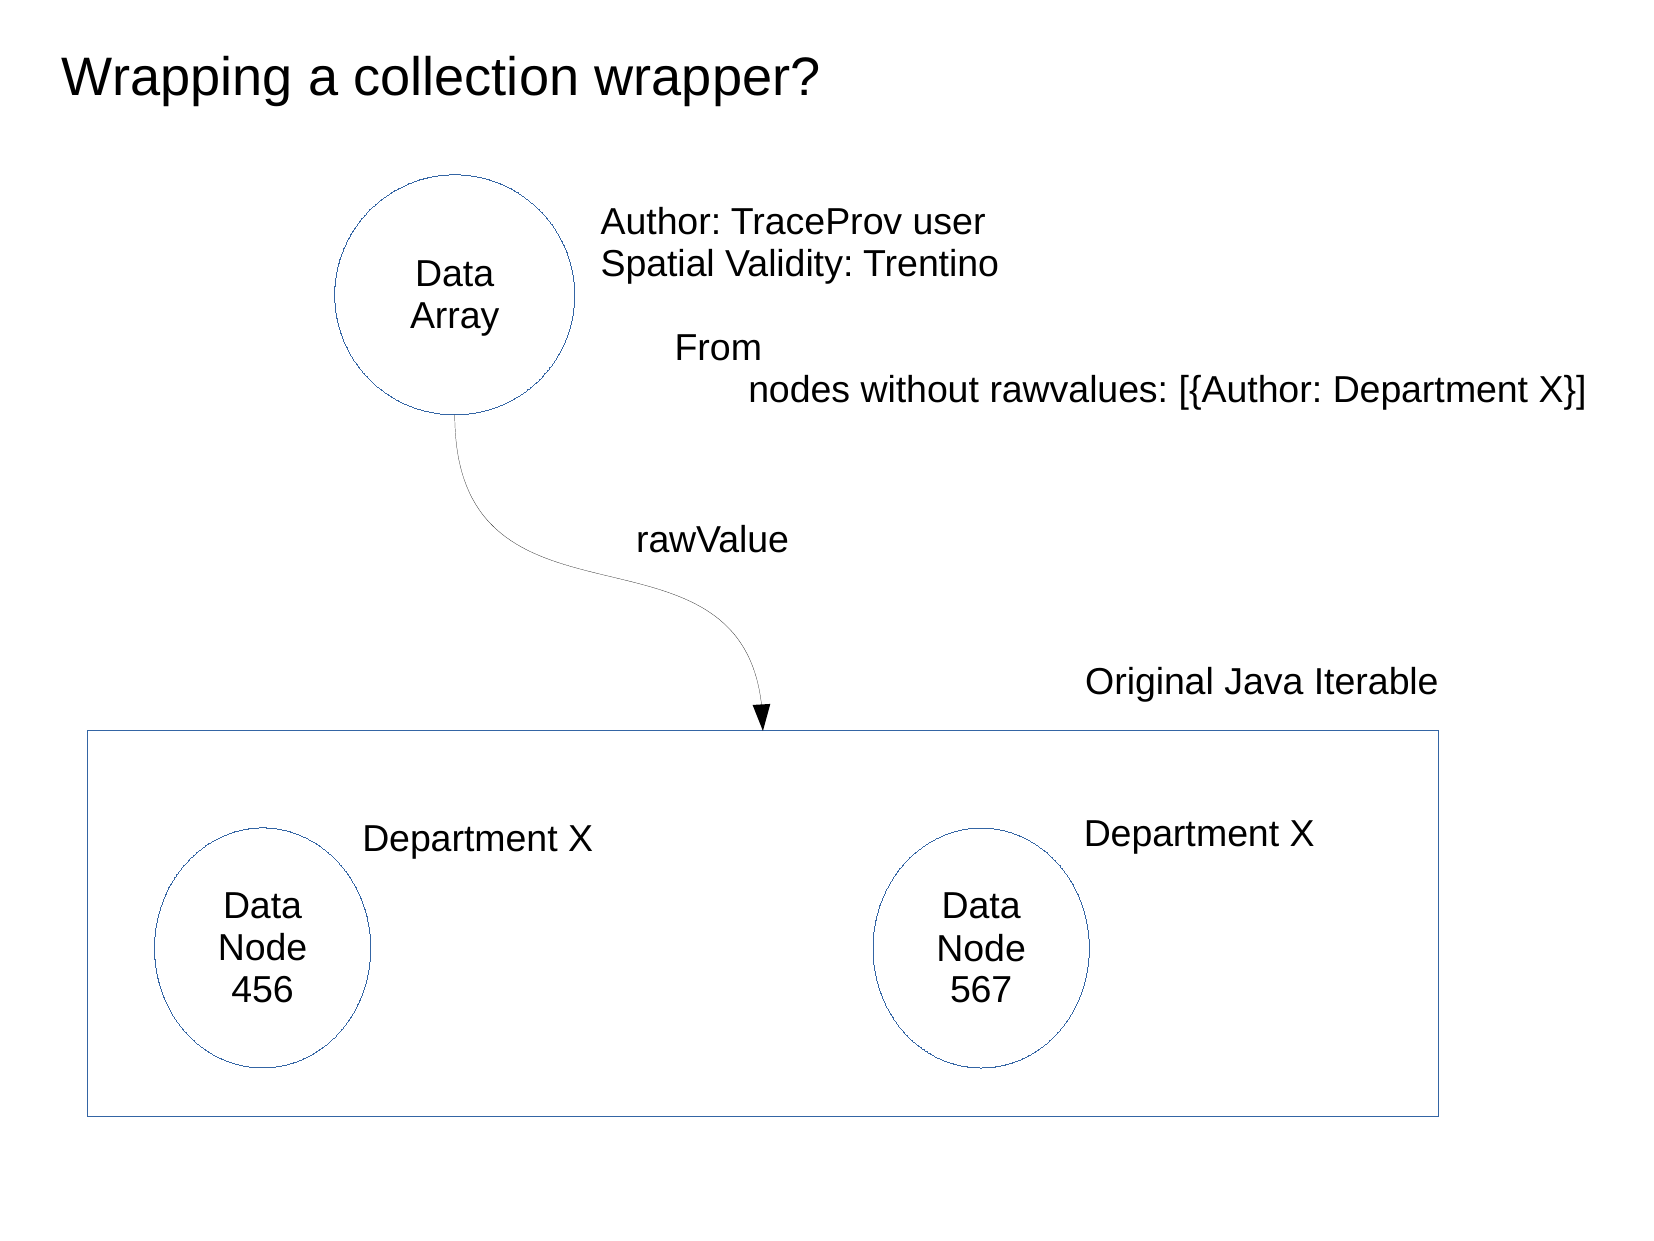

Wrapping a collection wrapper?
Data
Array
Author: TraceProv user
Spatial Validity: Trentino
	From
 		nodes without rawvalues: [{Author: Department X}]
rawValue
Original Java Iterable
Department X
Department X
Data
Node
456
Data
Node
567